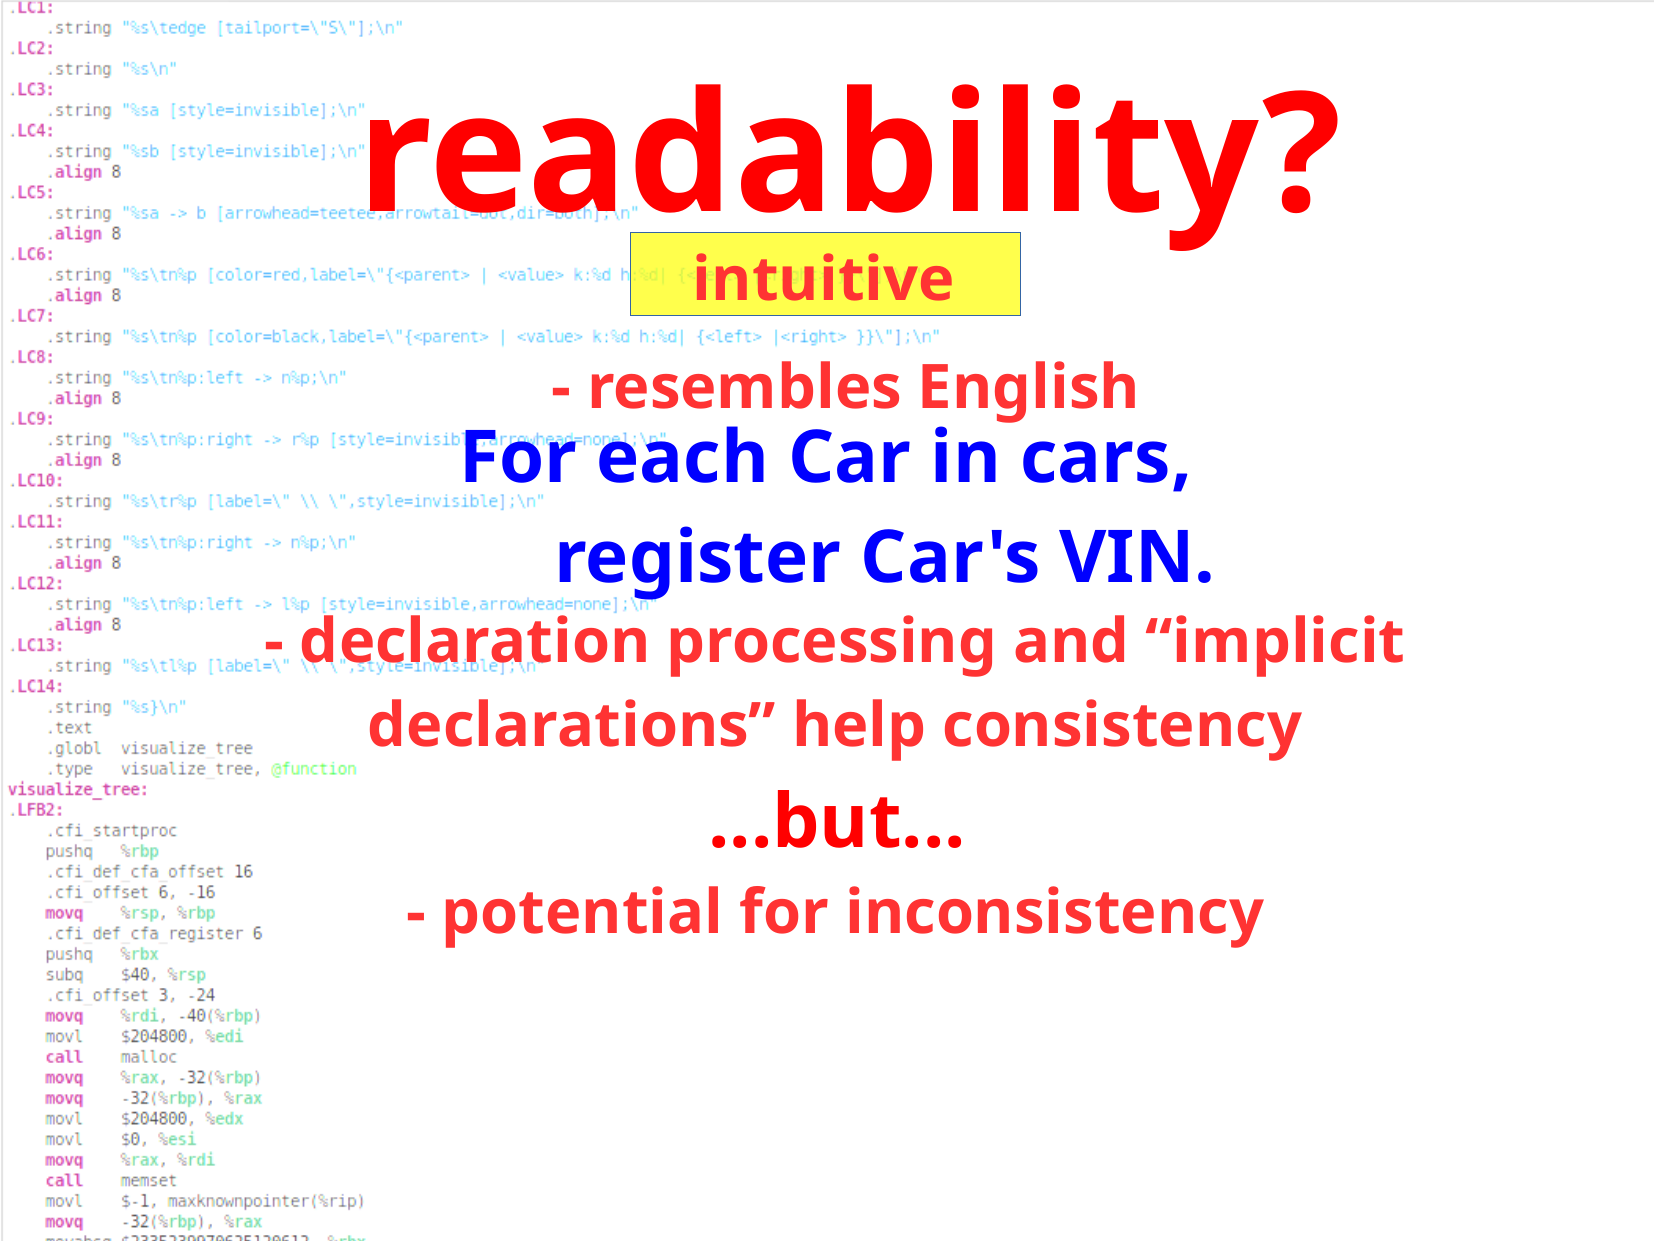

readability?
intuitive
- resembles English
For each Car in cars,
 register Car's VIN.
- declaration processing and “implicit declarations” help consistency
...but...
- potential for inconsistency